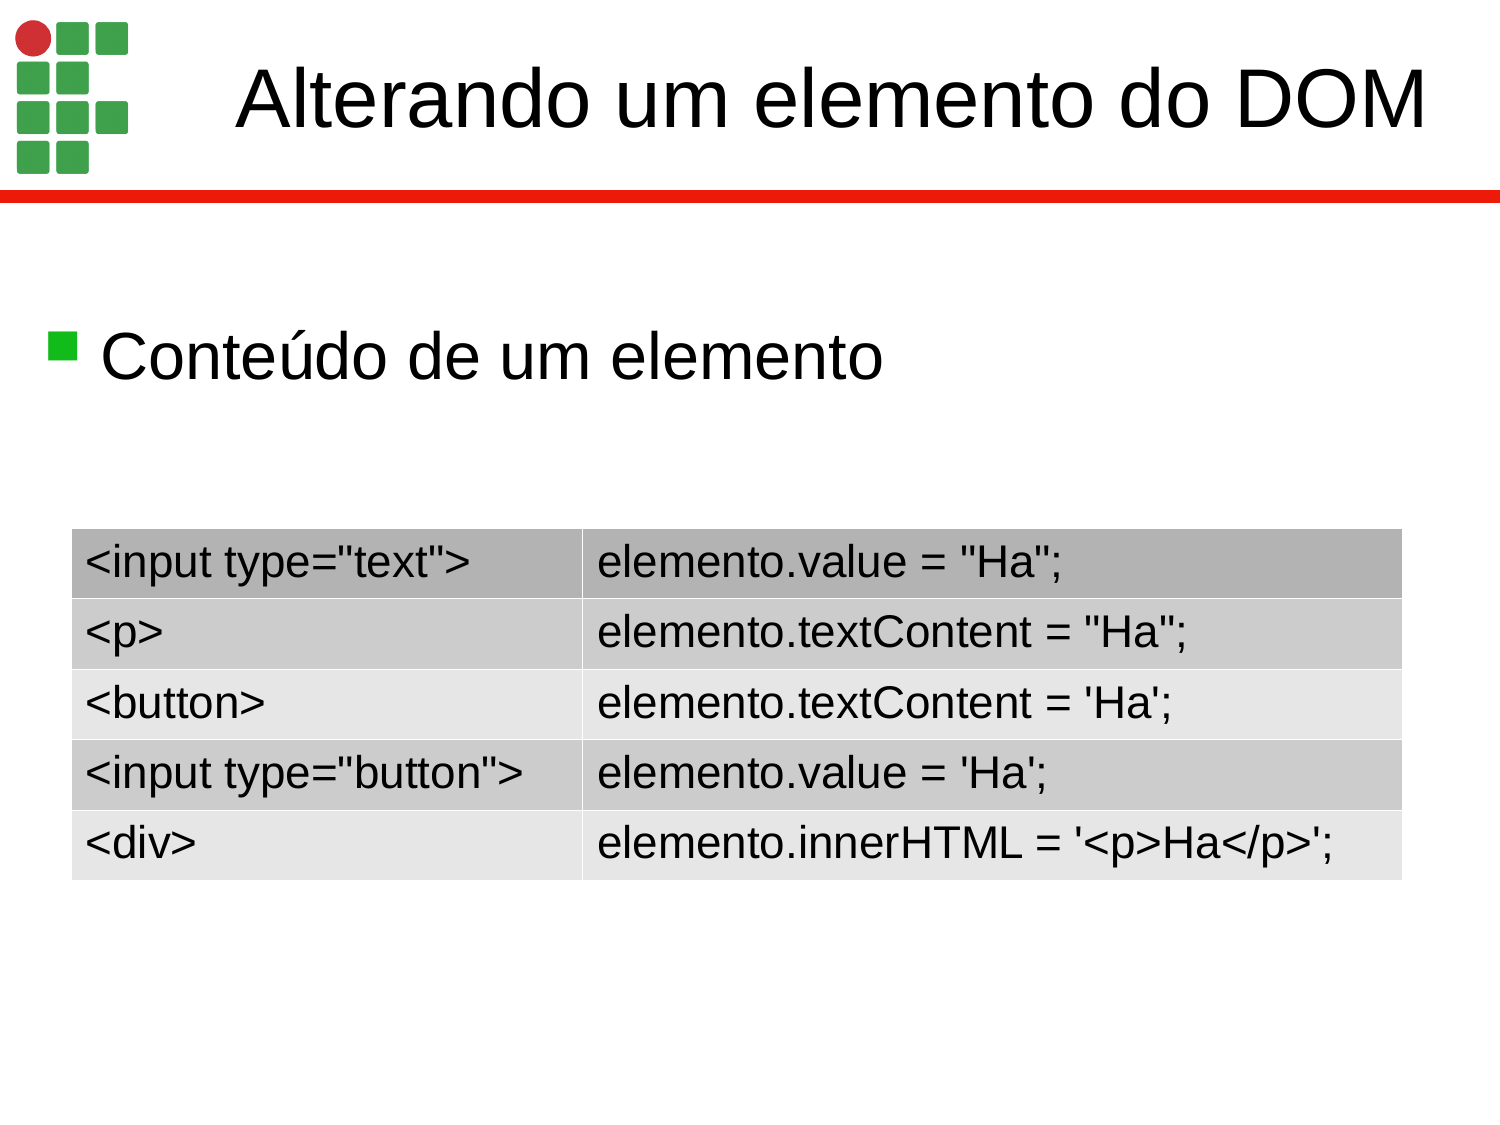

# Alterando um elemento do DOM
Conteúdo de um elemento
| <input type="text"> | elemento.value = "Ha"; |
| --- | --- |
| <p> | elemento.textContent = "Ha"; |
| <button> | elemento.textContent = 'Ha'; |
| <input type="button"> | elemento.value = 'Ha'; |
| <div> | elemento.innerHTML = '<p>Ha</p>'; |